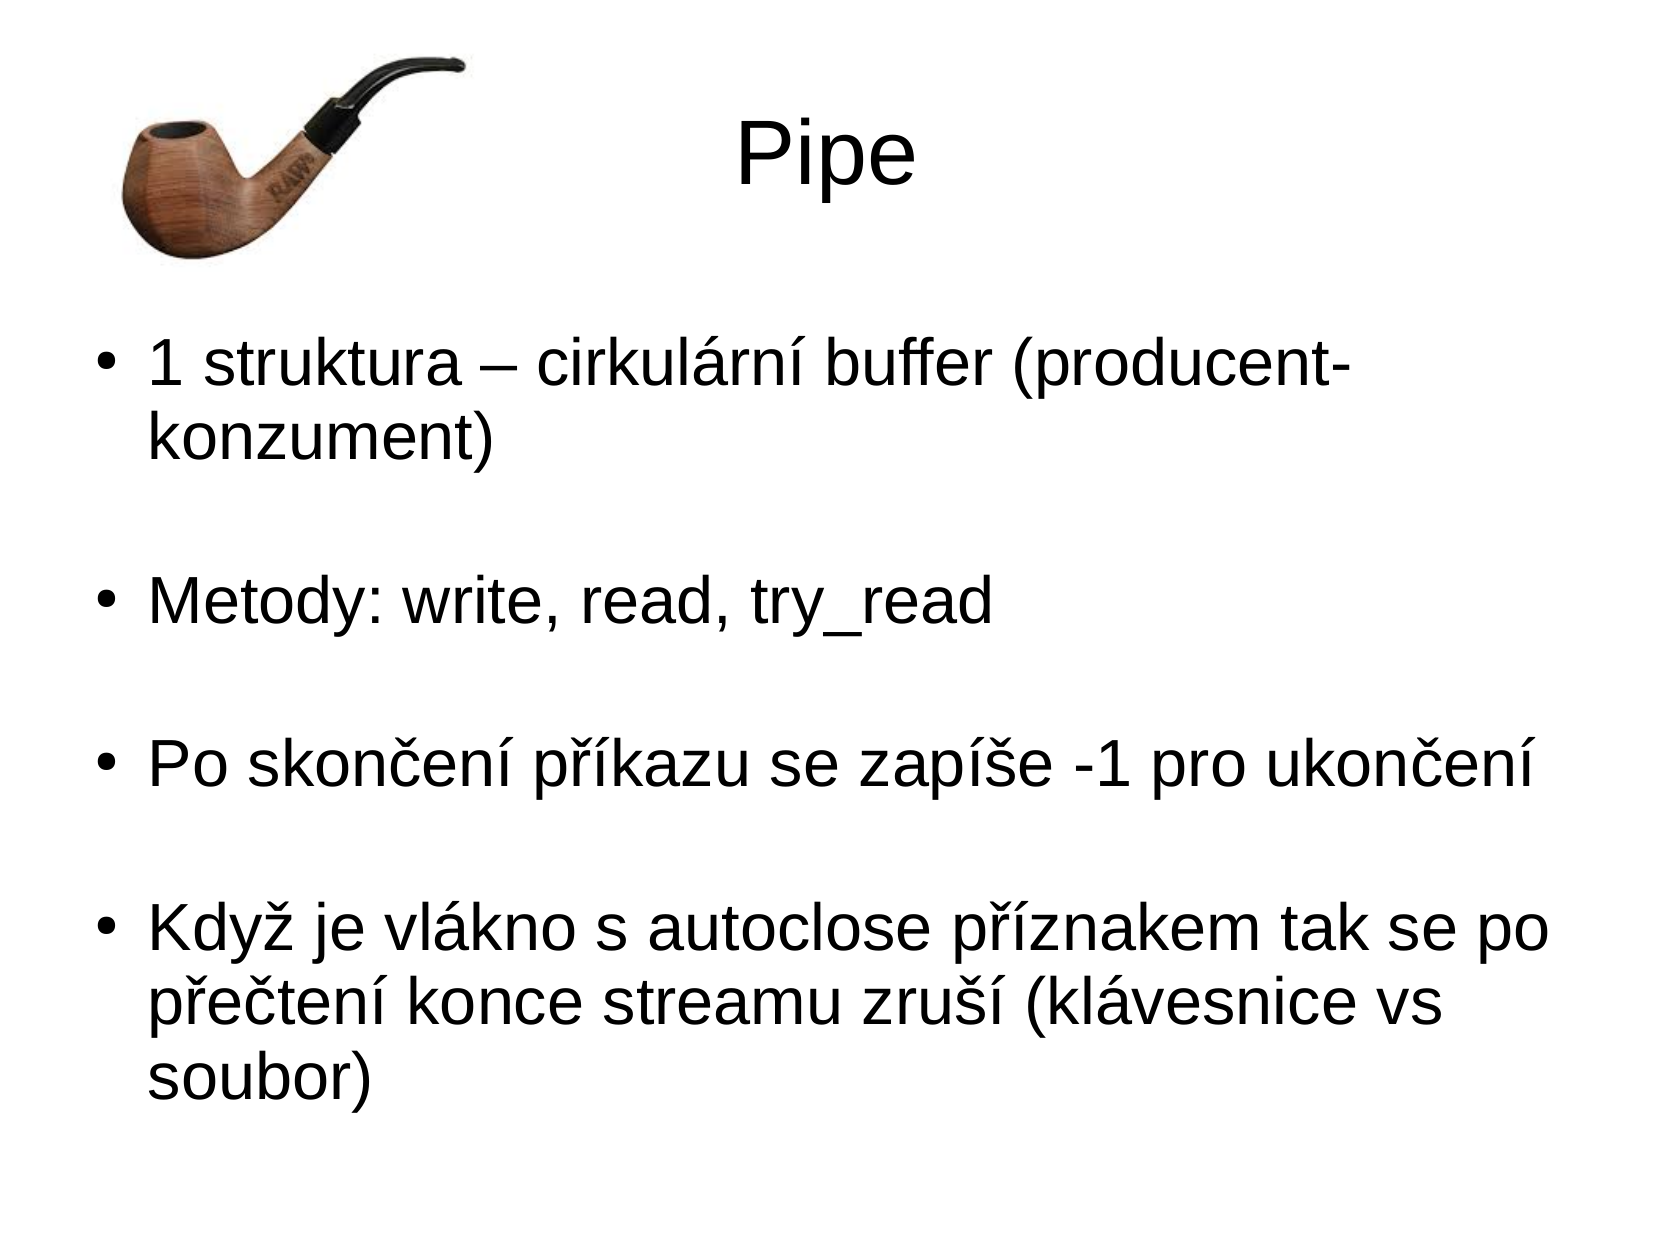

# Pipe
1 struktura – cirkulární buffer (producent-konzument)
Metody: write, read, try_read
Po skončení příkazu se zapíše -1 pro ukončení
Když je vlákno s autoclose příznakem tak se po přečtení konce streamu zruší (klávesnice vs soubor)